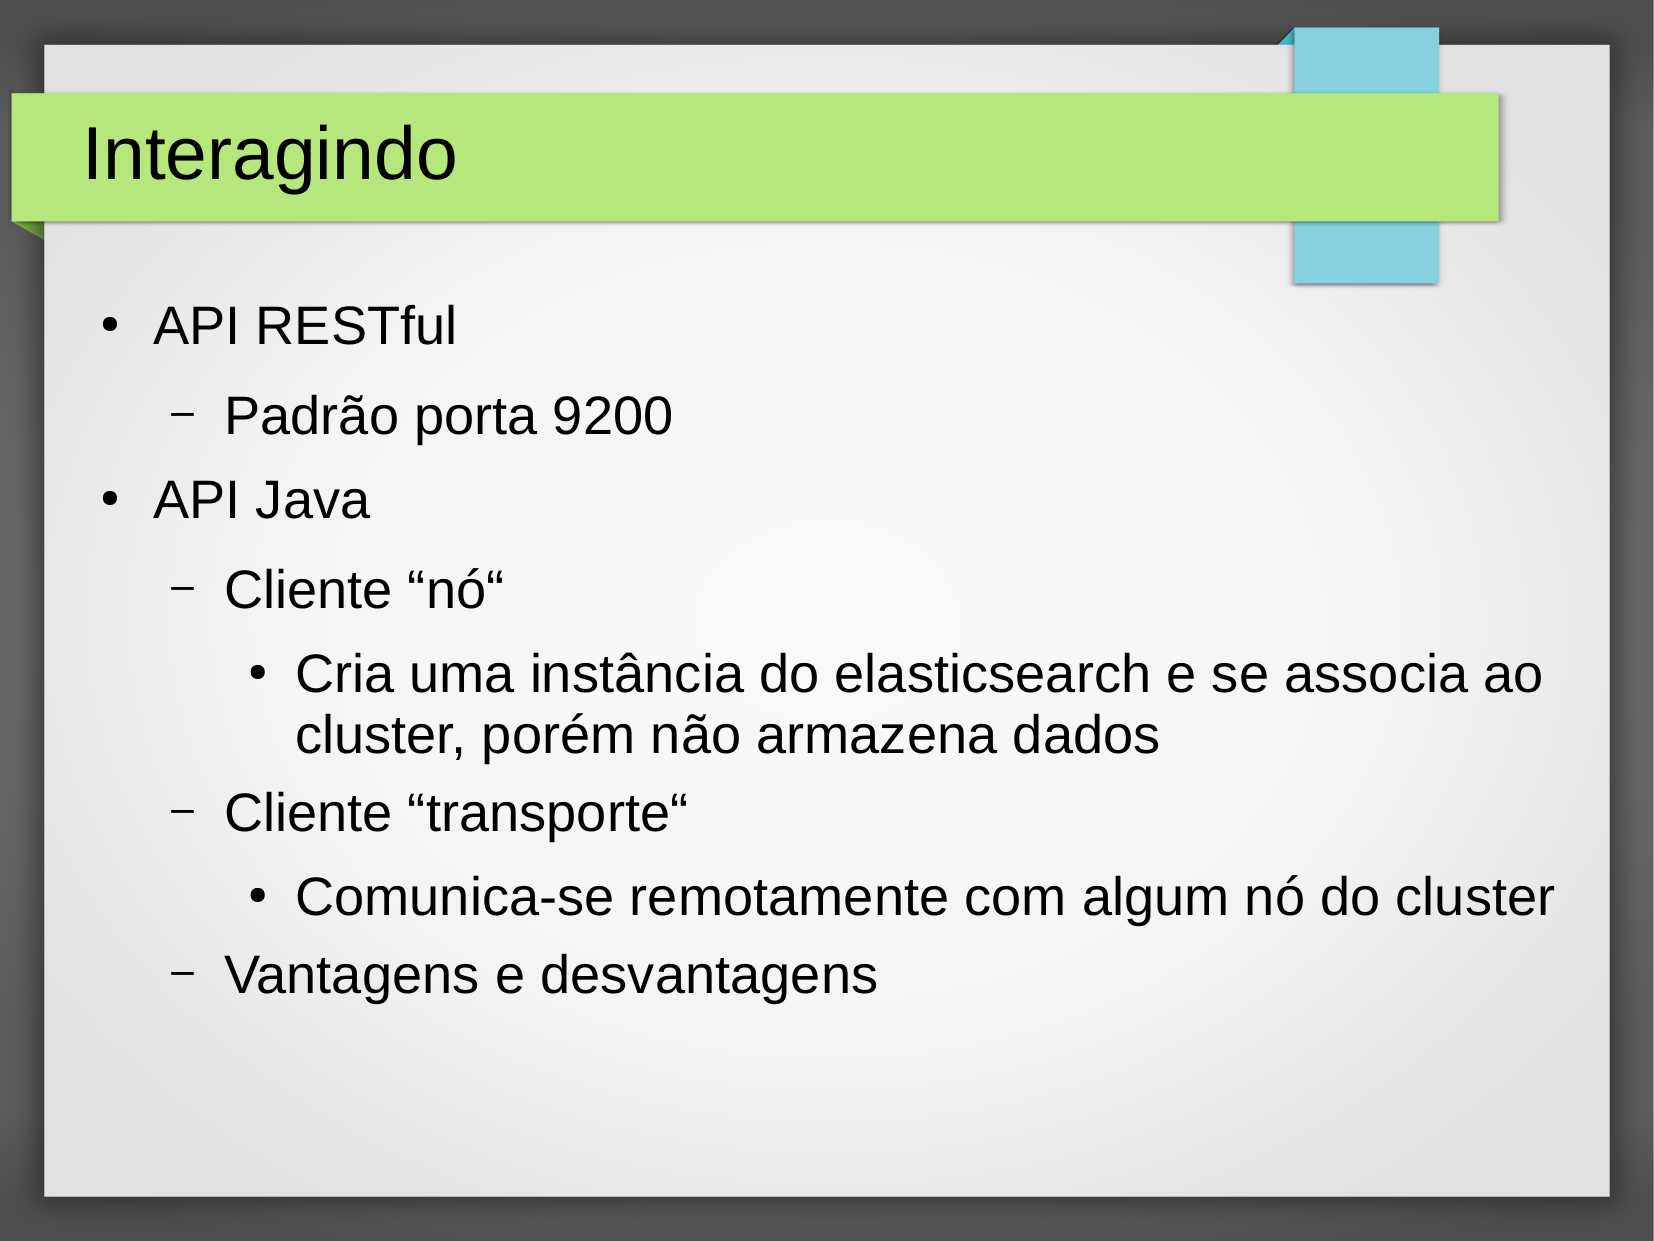

# Interagindo
API RESTful
Padrão porta 9200
API Java
Cliente “nó“
Cria uma instância do elasticsearch e se associa ao cluster, porém não armazena dados
Cliente “transporte“
Comunica-se remotamente com algum nó do cluster
Vantagens e desvantagens